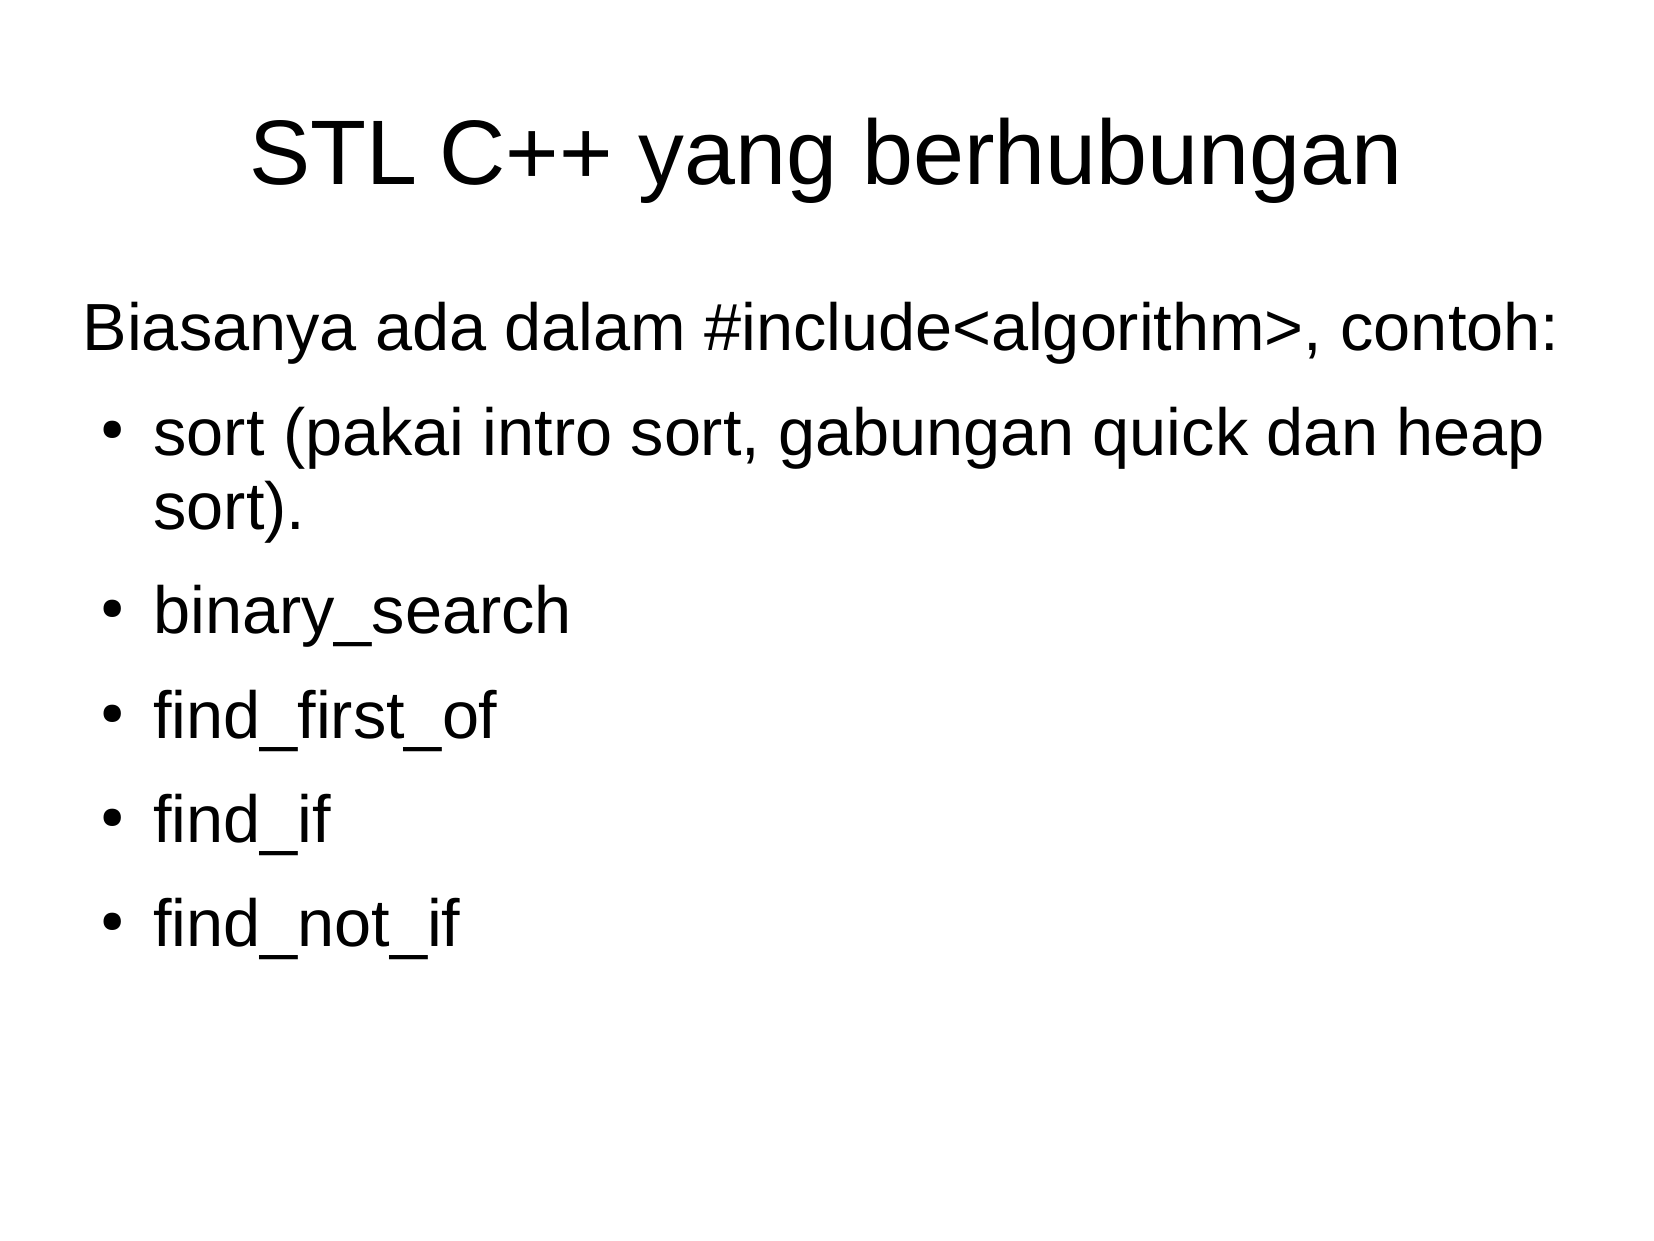

# STL C++ yang berhubungan
Biasanya ada dalam #include<algorithm>, contoh:
sort (pakai intro sort, gabungan quick dan heap sort).
binary_search
find_first_of
find_if
find_not_if